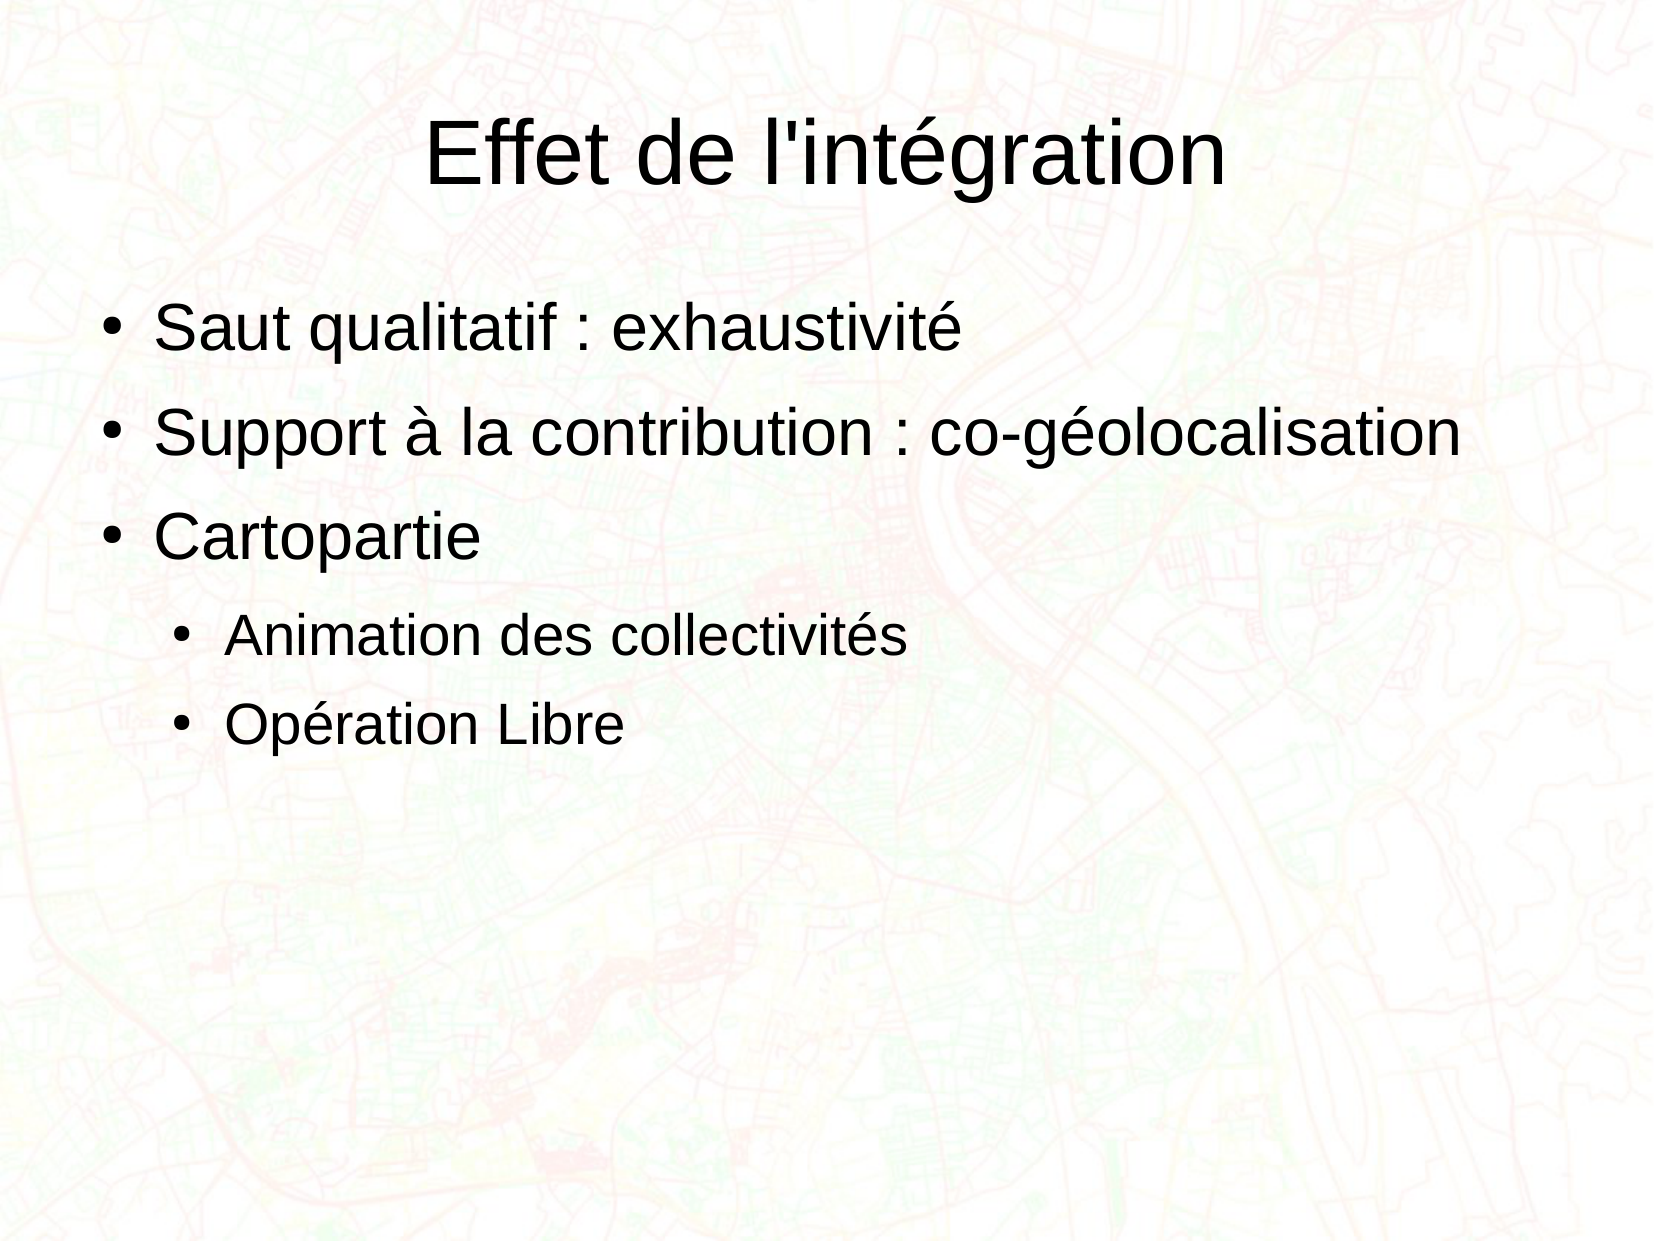

# Effet de l'intégration
Saut qualitatif : exhaustivité
Support à la contribution : co-géolocalisation
Cartopartie
Animation des collectivités
Opération Libre